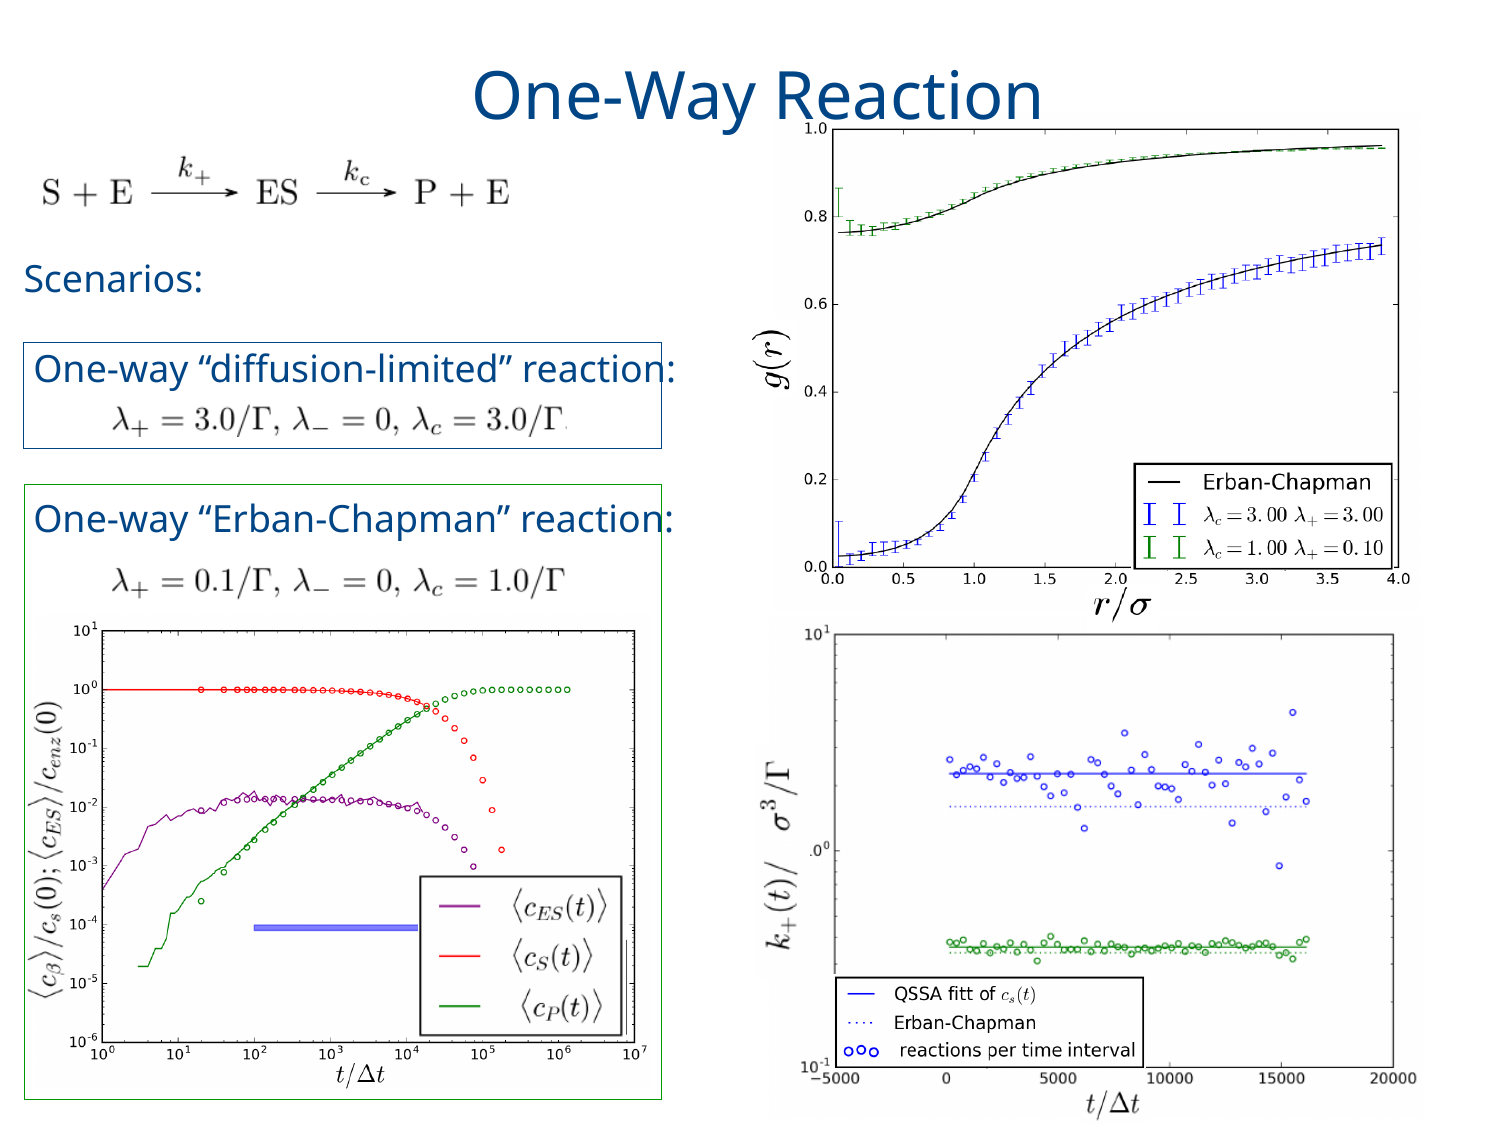

# One-Way Reaction
Scenarios:
 One-way “diffusion-limited” reaction:
 One-way “Erban-Chapman” reaction: